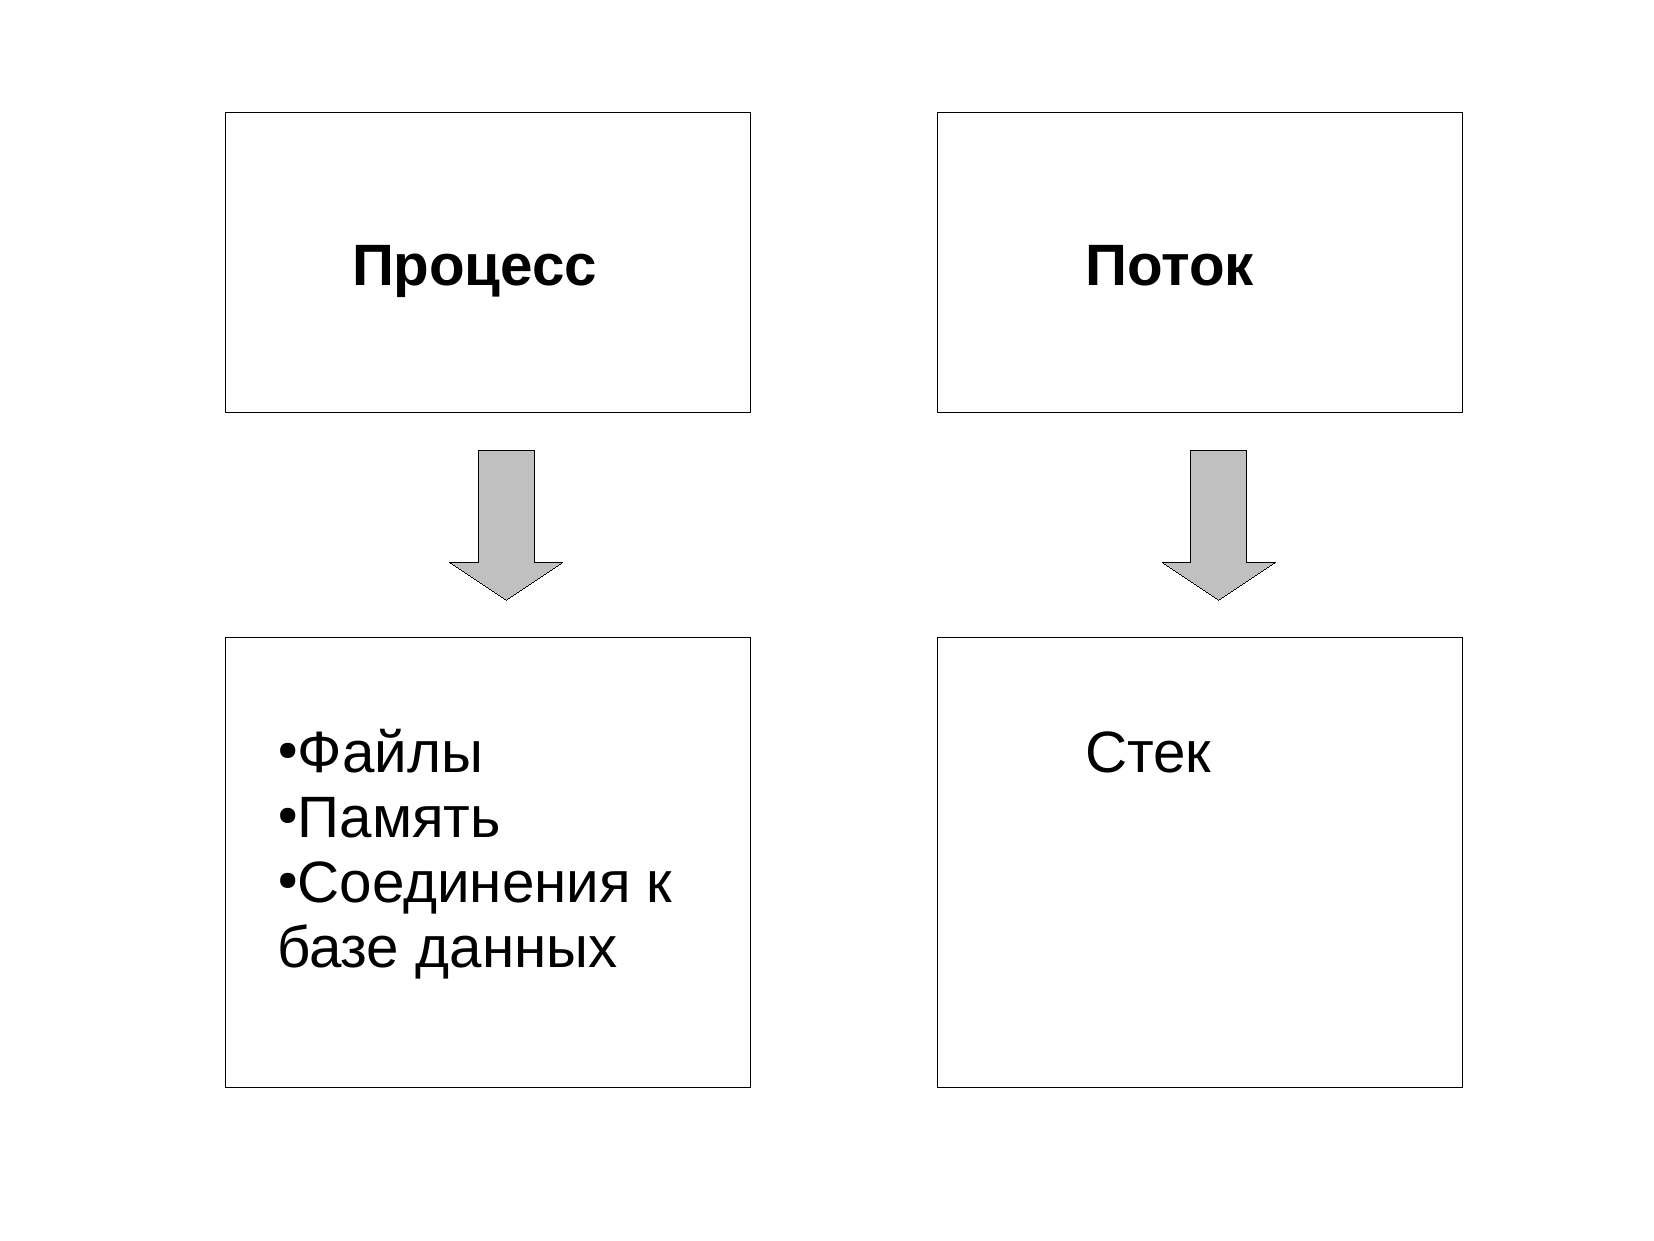

Поток
Процесс
Файлы
Память
Соединения к базе данных
Стек